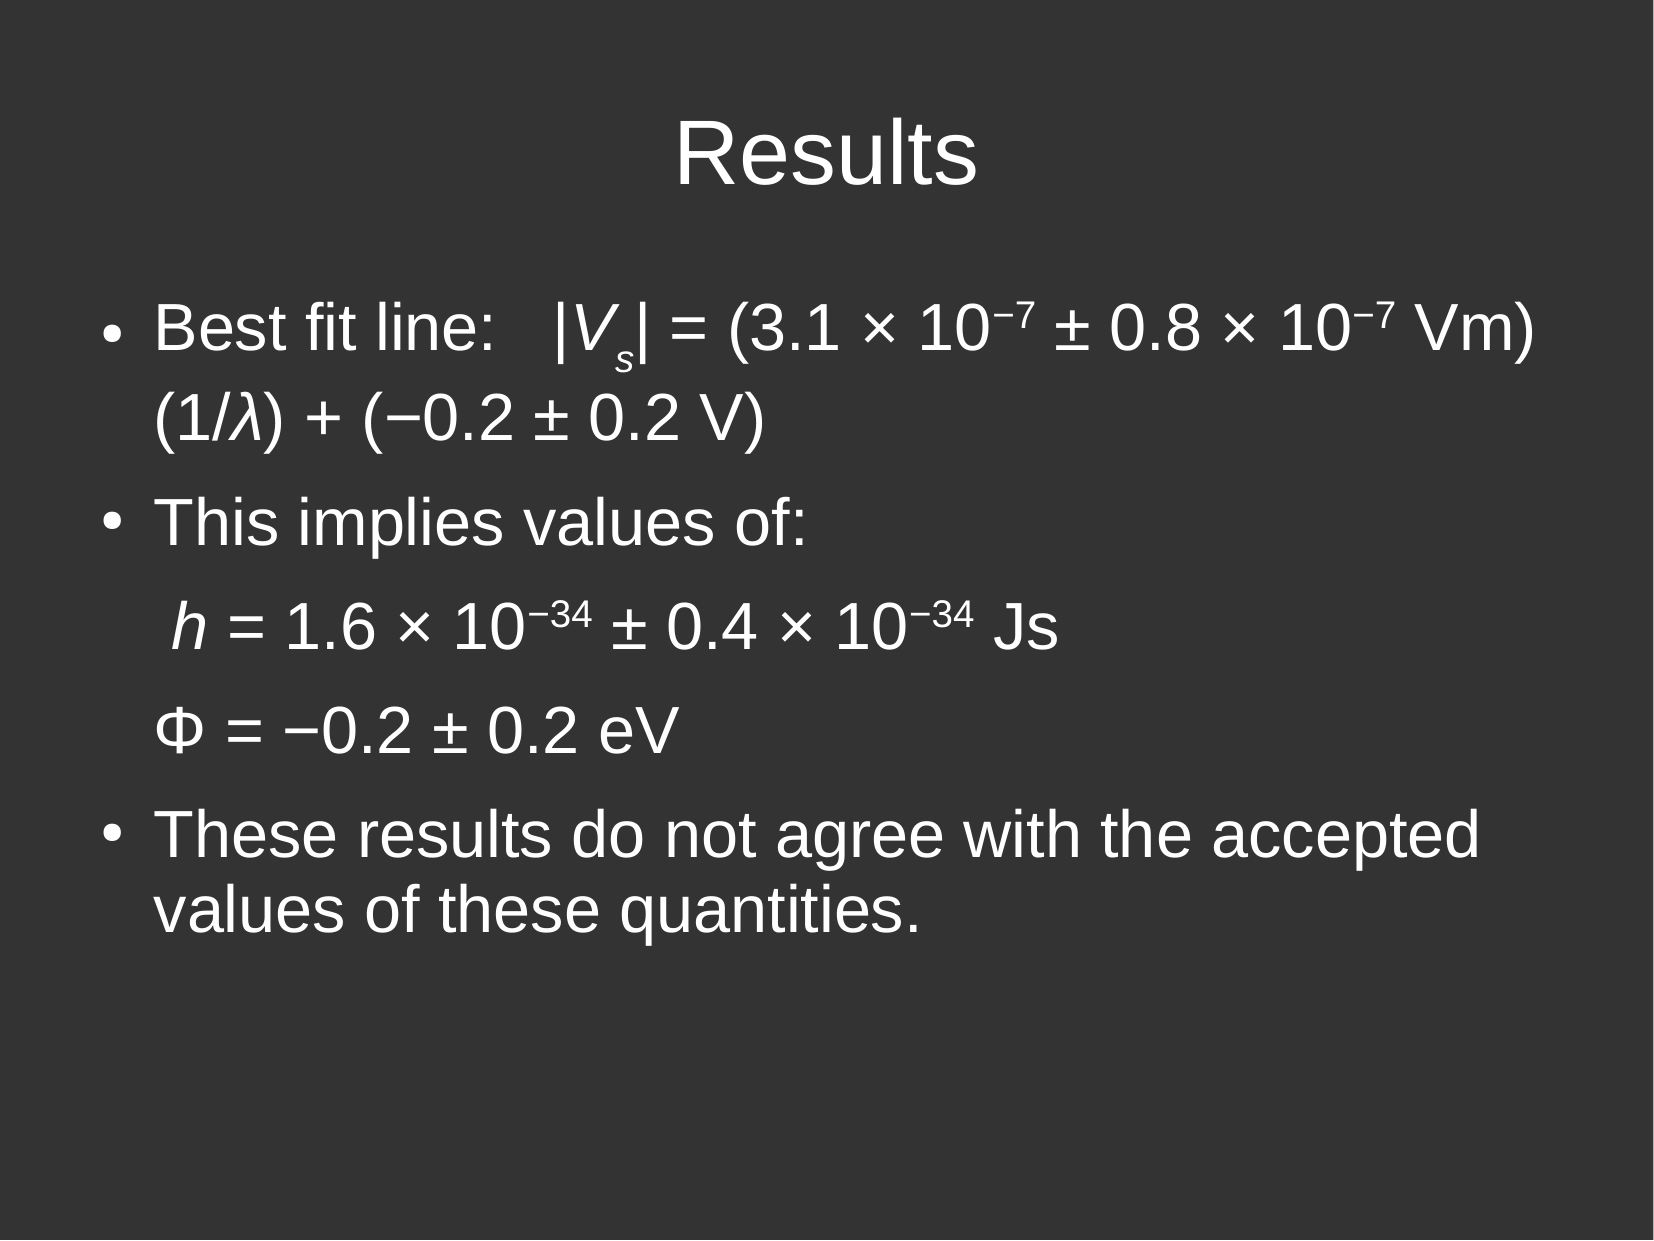

# Results
Best fit line: |Vs| = (3.1 × 10−7 ± 0.8 × 10−7 Vm) (1/λ) + (−0.2 ± 0.2 V)
This implies values of:
 h = 1.6 × 10−34 ± 0.4 × 10−34 Js
Φ = −0.2 ± 0.2 eV
These results do not agree with the accepted values of these quantities.